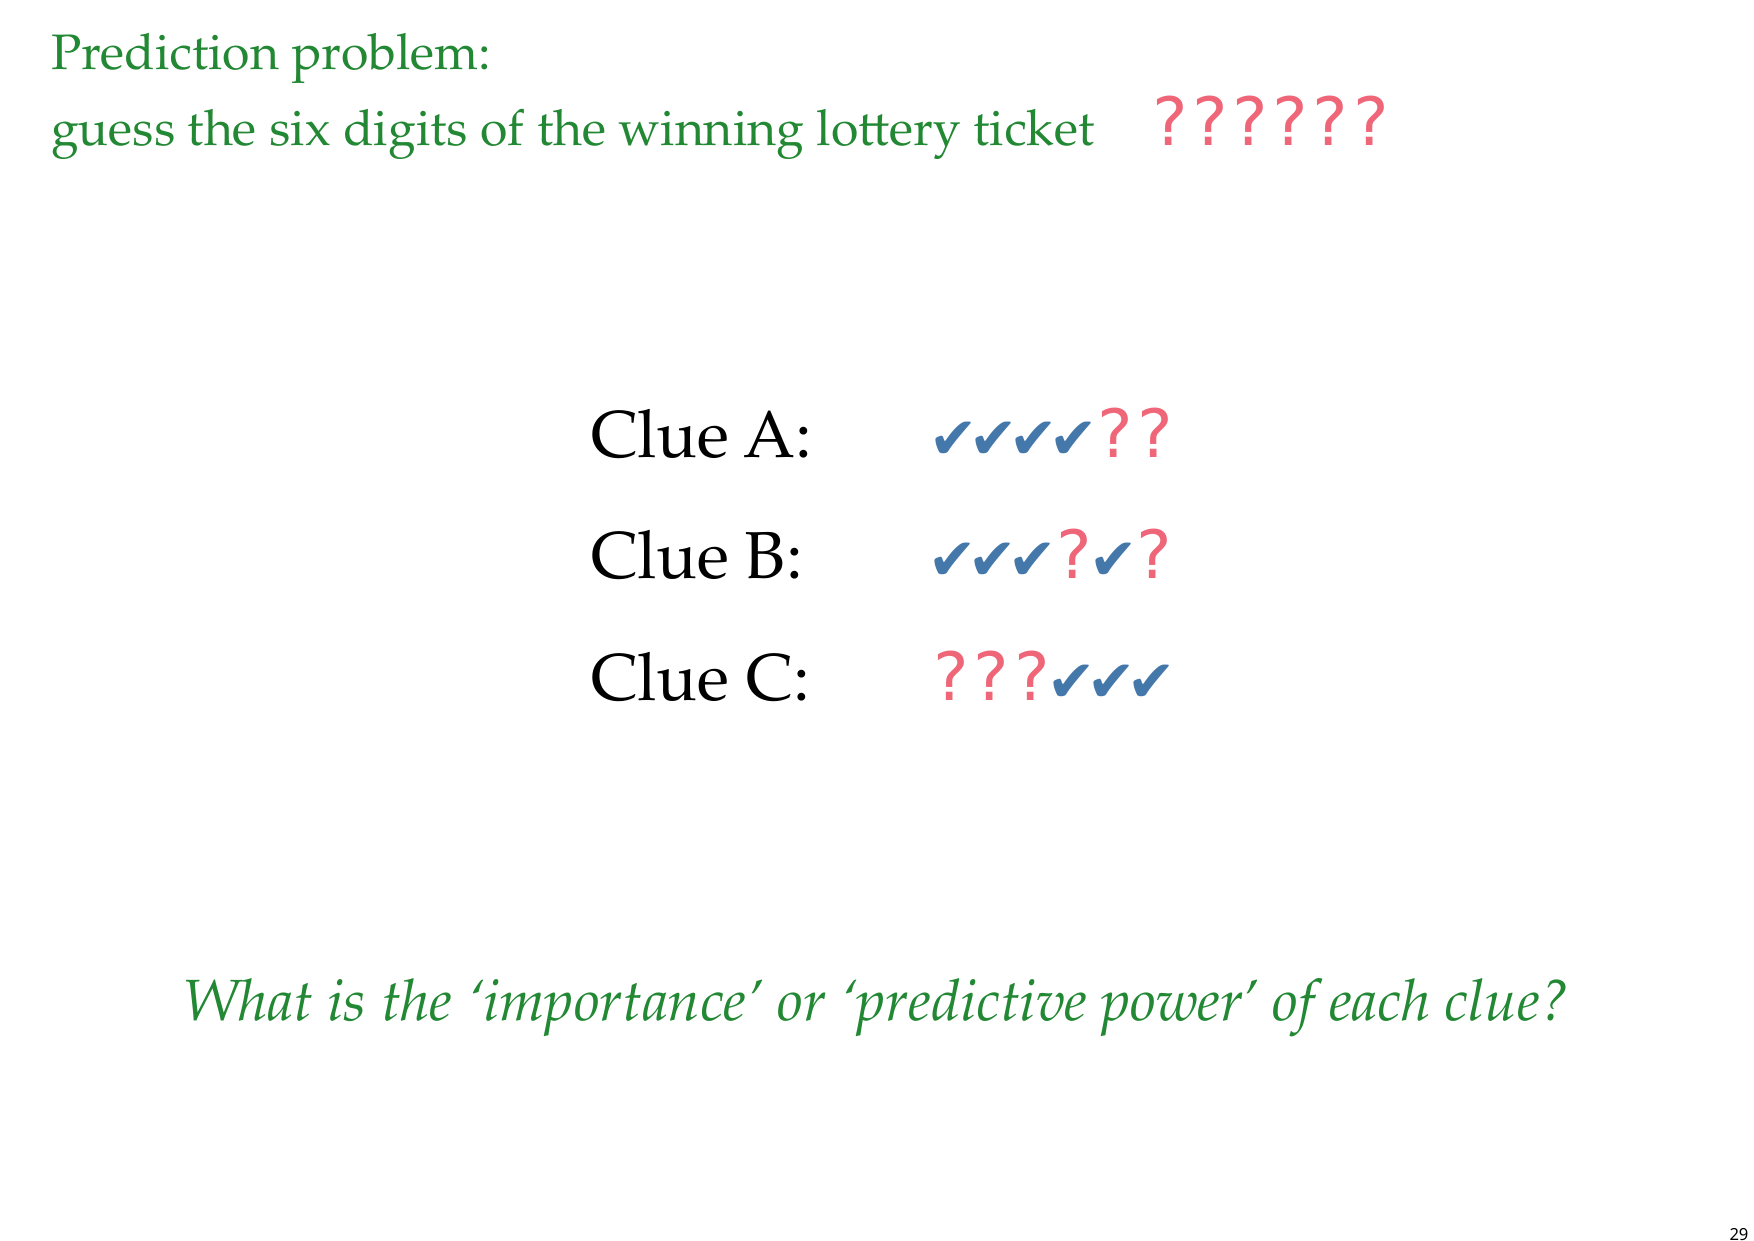

Prediction problem:
guess the six digits of the winning lottery ticket ??????
Clue A: ✔✔✔✔??
Clue B:  ✔✔✔?✔?
Clue C: ???✔✔✔
What is the ‘importance’ or ‘predictive power’ of each clue?
29